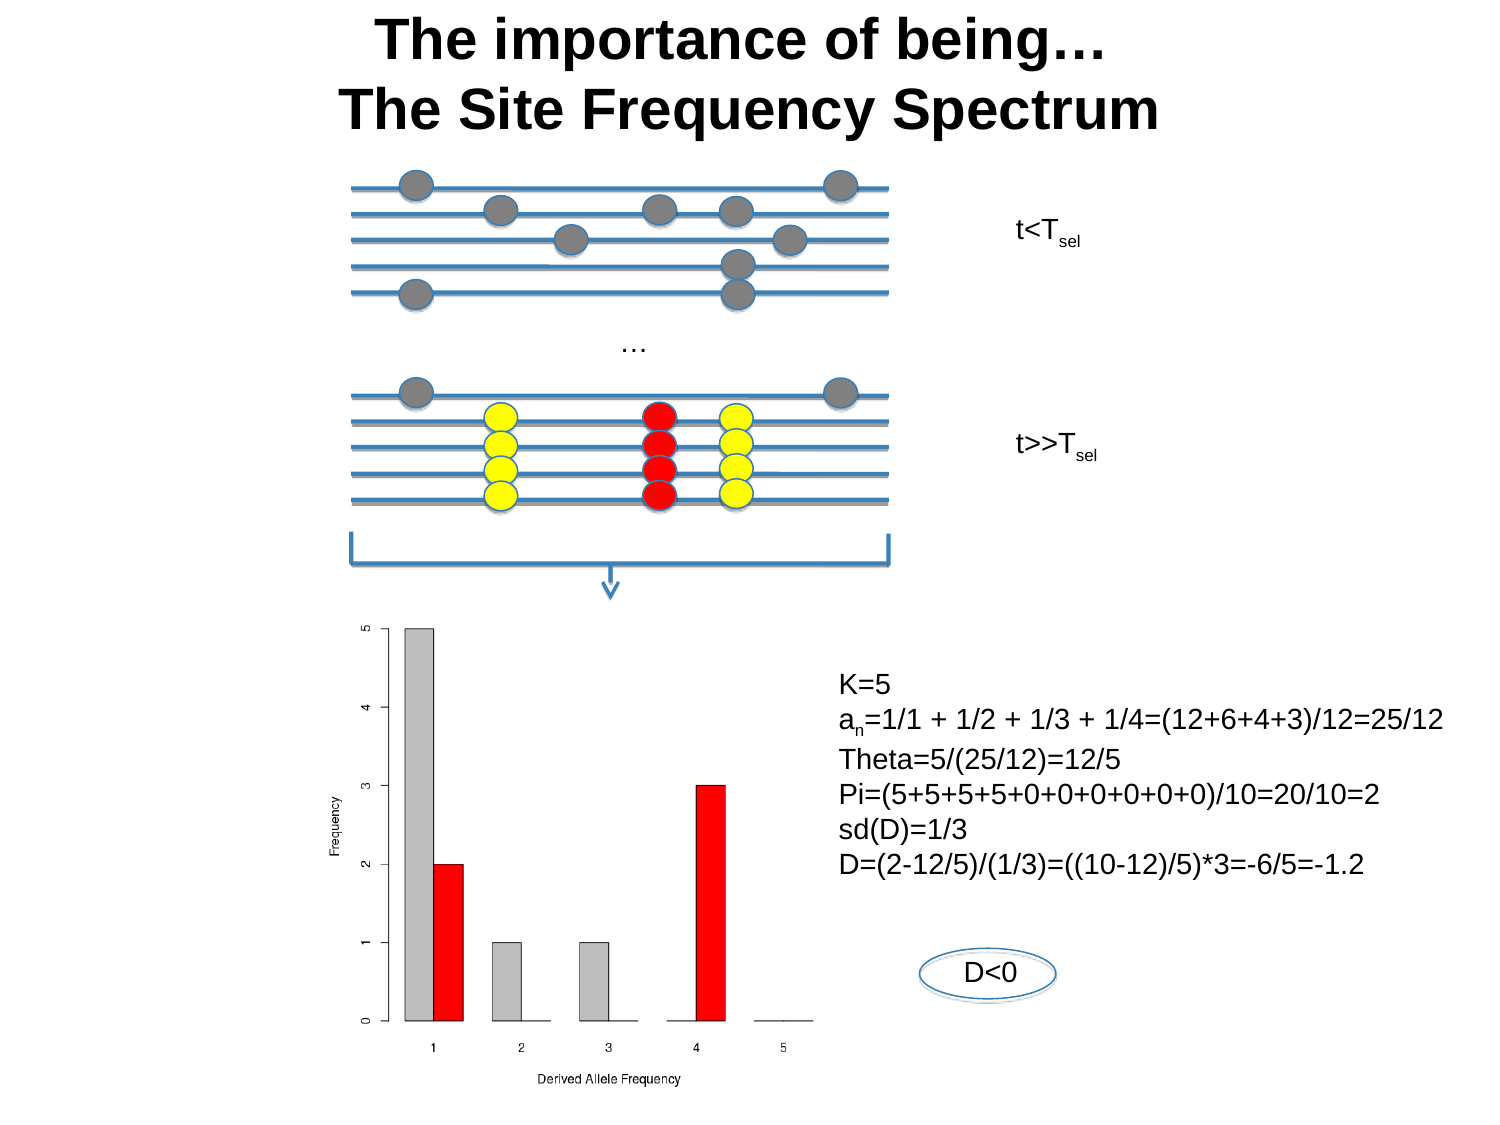

# The importance of being… The Site Frequency Spectrum
t<Tsel
…
t>>Tsel
K=5
an=1/1 + 1/2 + 1/3 + 1/4=(12+6+4+3)/12=25/12
Theta=5/(25/12)=12/5
Pi=(5+5+5+5+0+0+0+0+0+0)/10=20/10=2
sd(D)=1/3
D=(2-12/5)/(1/3)=((10-12)/5)*3=-6/5=-1.2
D<0